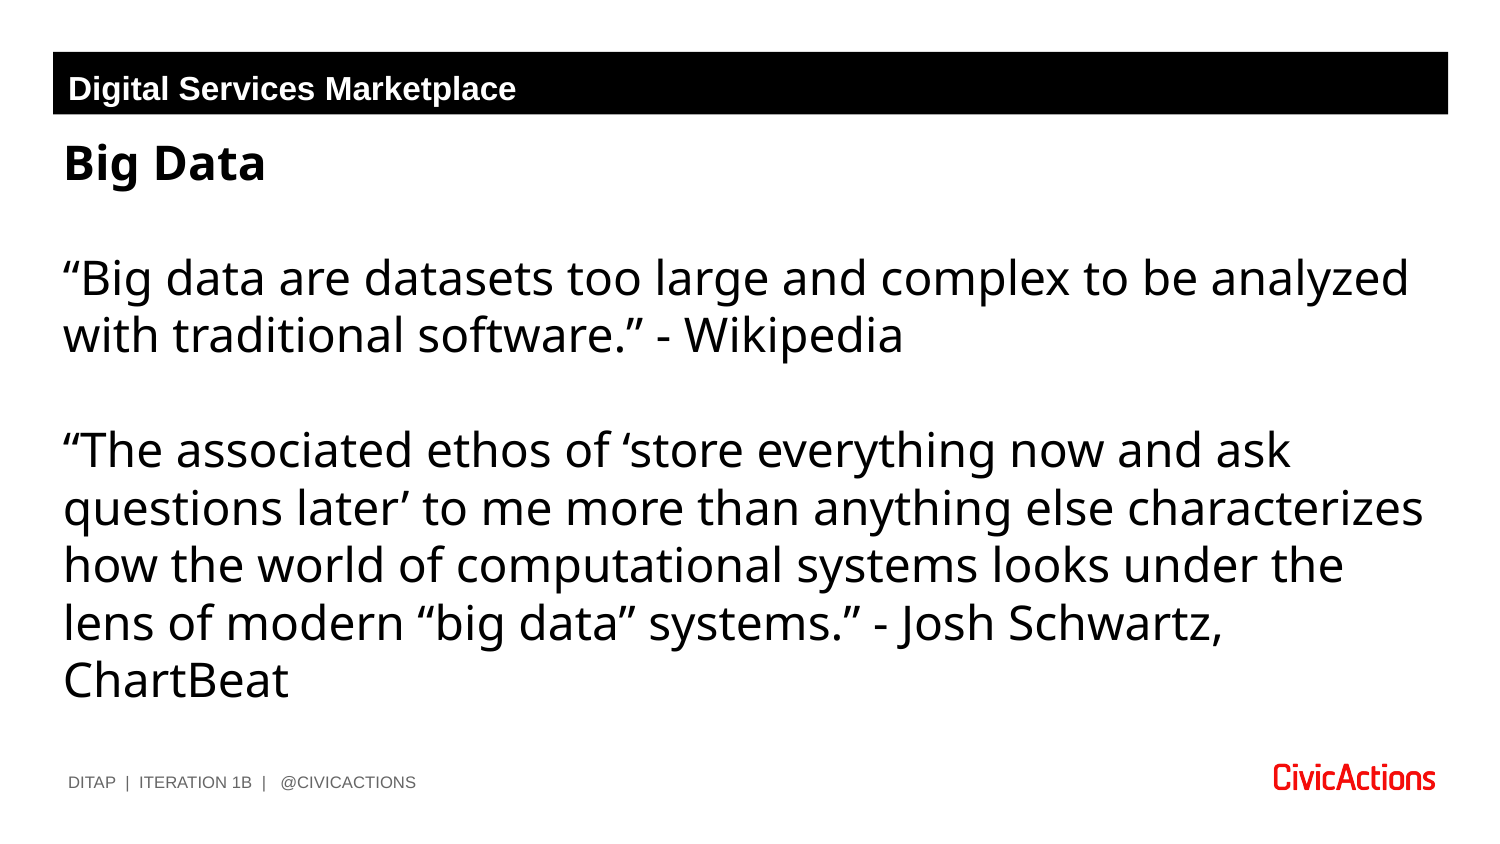

Digital Services Marketplace
Big Data
“Big data are datasets too large and complex to be analyzed with traditional software.” - Wikipedia
“The associated ethos of ‘store everything now and ask questions later’ to me more than anything else characterizes how the world of computational systems looks under the lens of modern “big data” systems.” - Josh Schwartz, ChartBeat